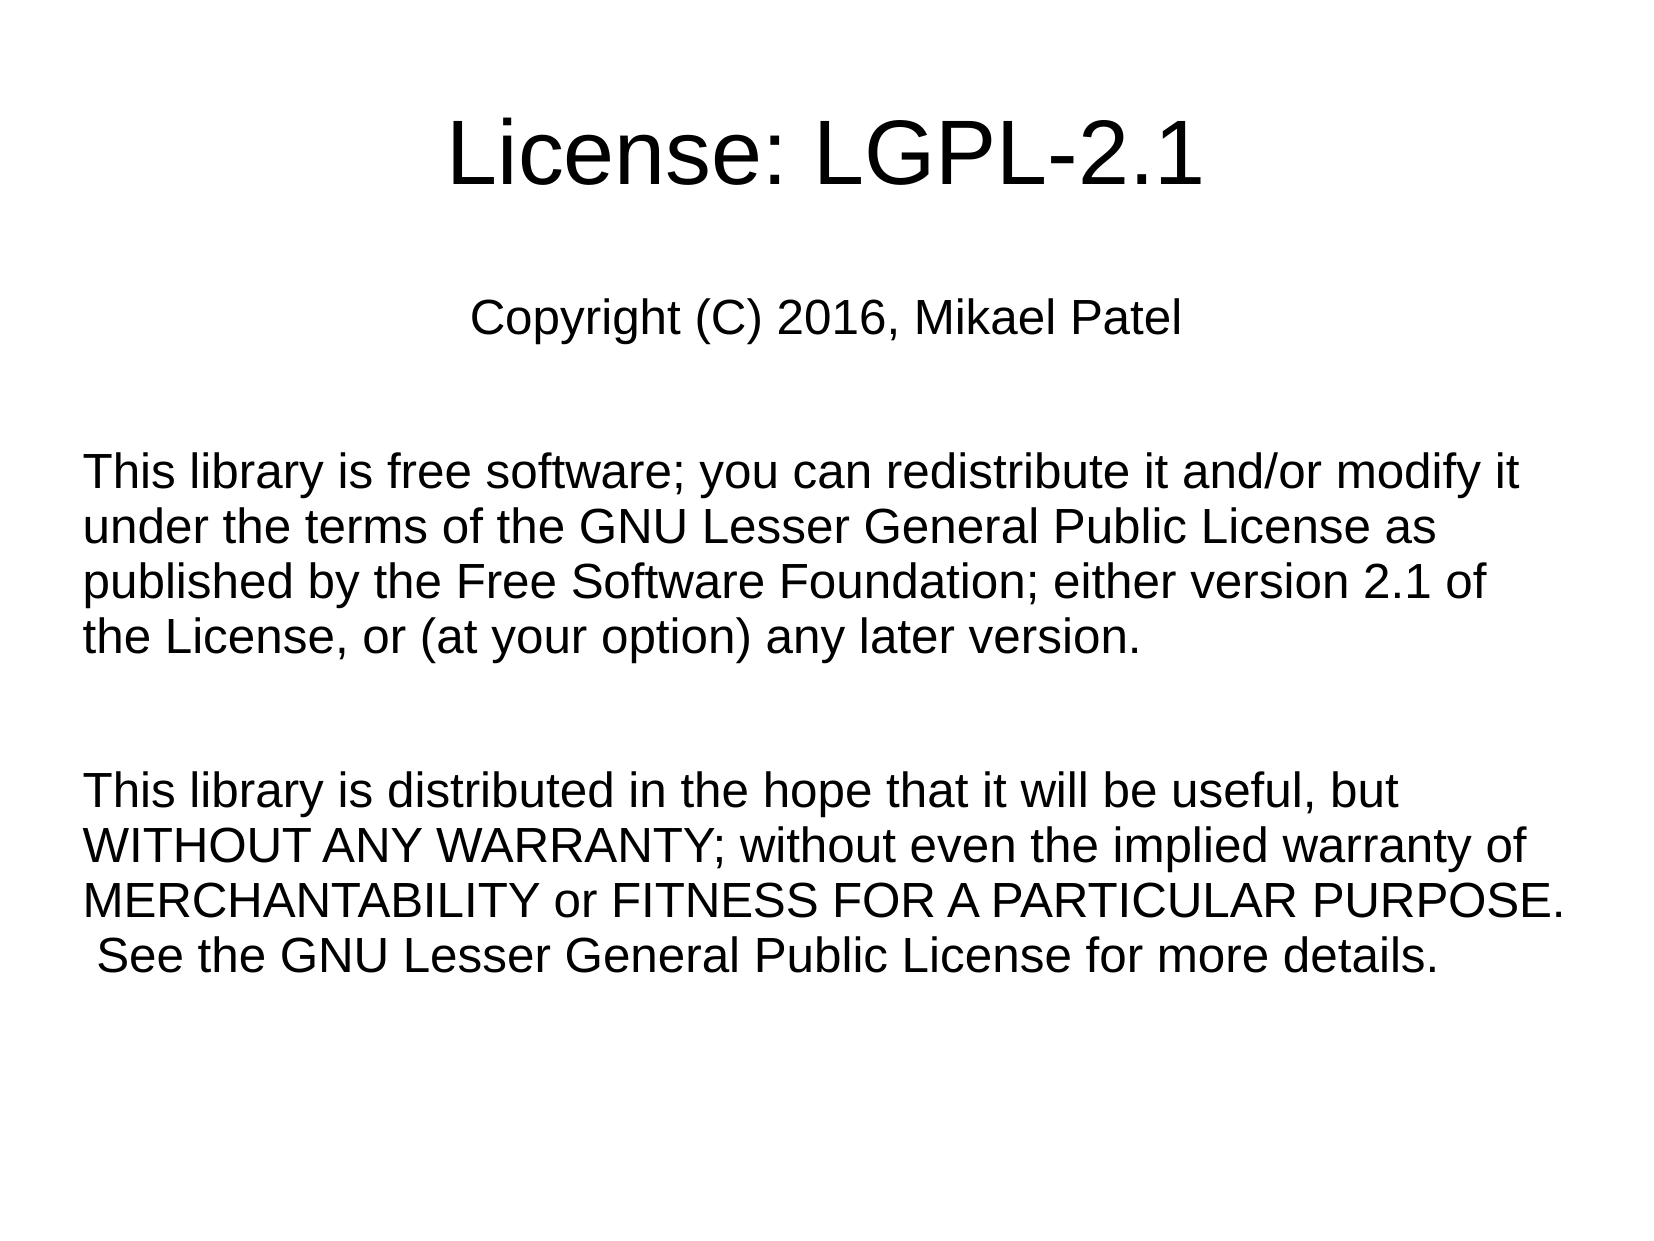

# License: LGPL-2.1
Copyright (C) 2016, Mikael Patel
This library is free software; you can redistribute it and/or modify it under the terms of the GNU Lesser General Public License as published by the Free Software Foundation; either version 2.1 of the License, or (at your option) any later version.
This library is distributed in the hope that it will be useful, but WITHOUT ANY WARRANTY; without even the implied warranty of MERCHANTABILITY or FITNESS FOR A PARTICULAR PURPOSE. See the GNU Lesser General Public License for more details.